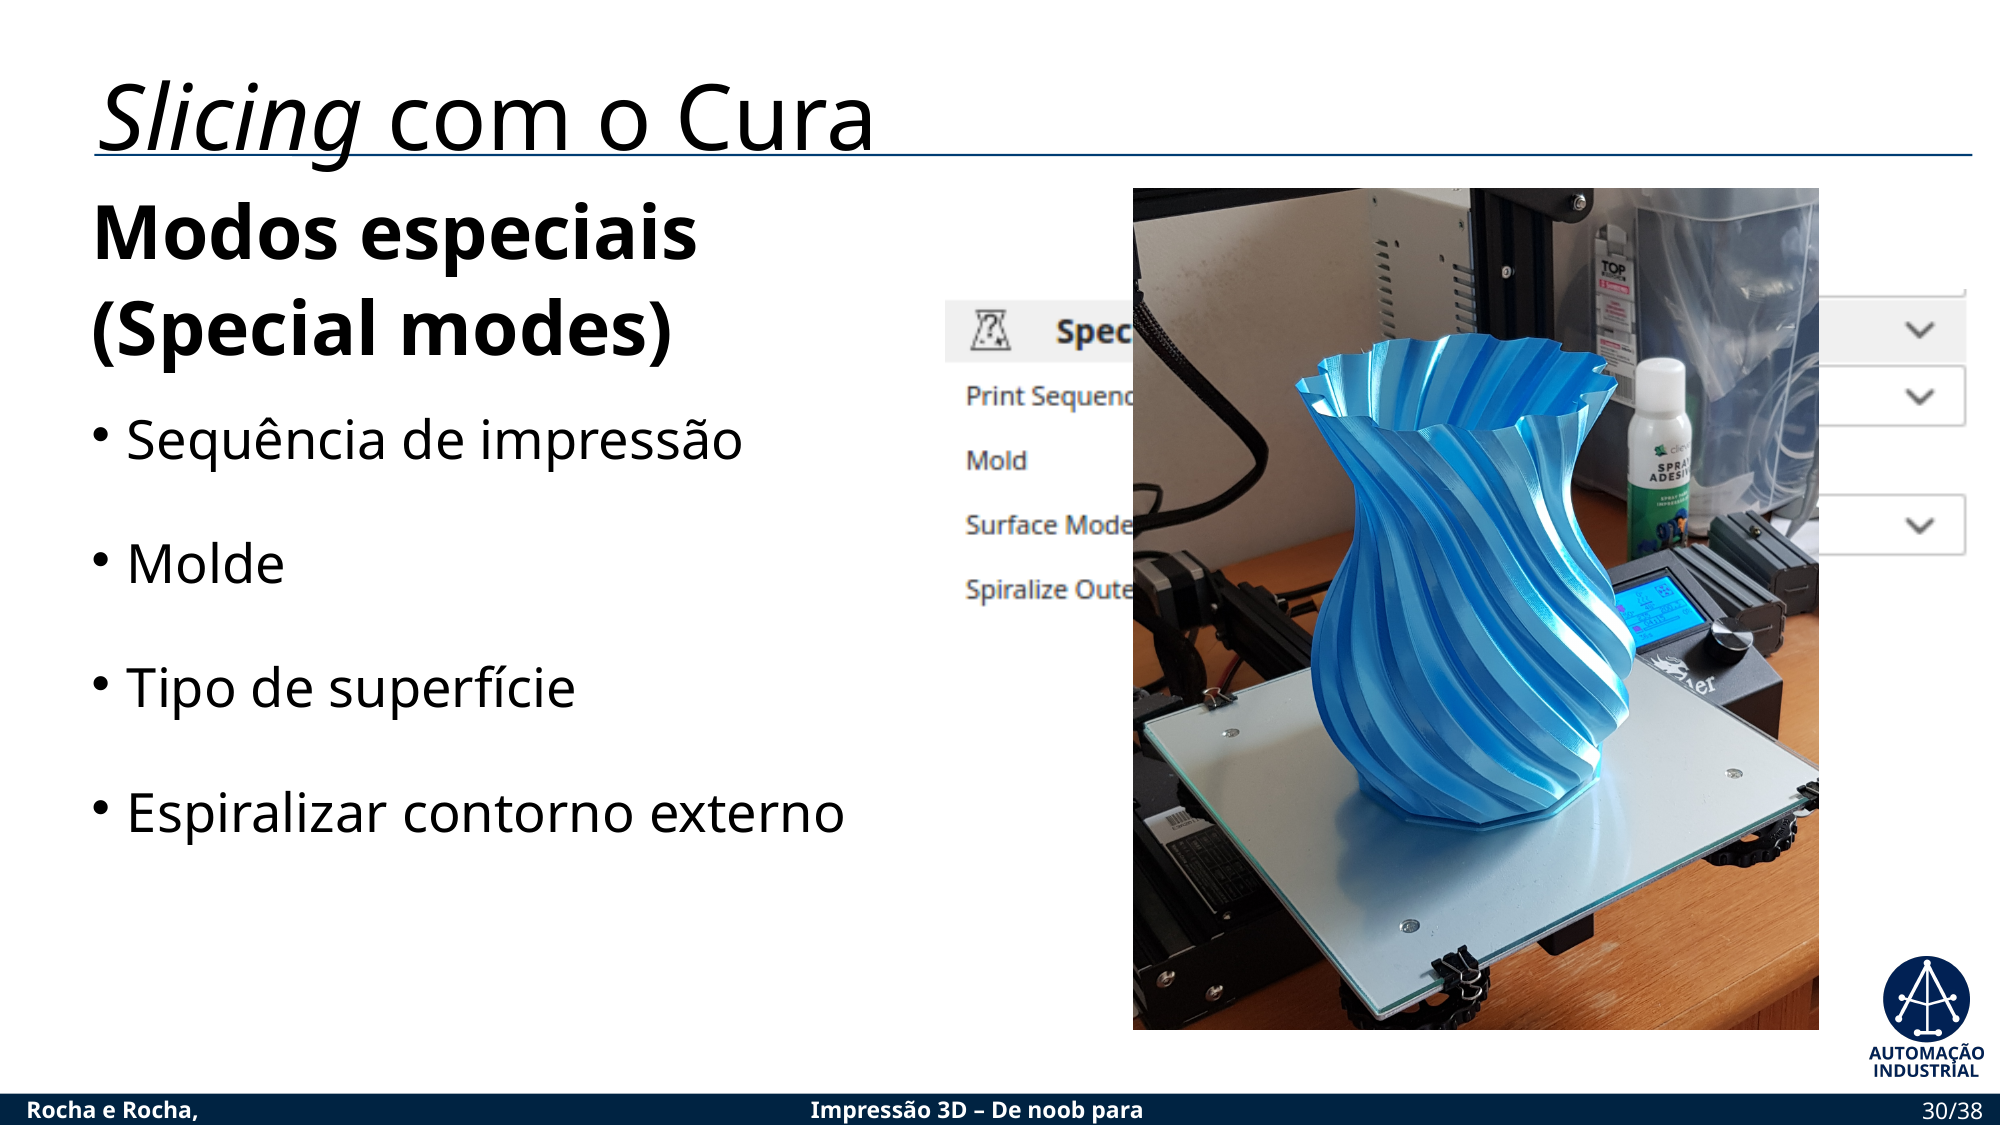

Slicing com o Cura
Modos especiais
(Special modes)
Sequência de impressão
Molde
Tipo de superfície
Espiralizar contorno externo